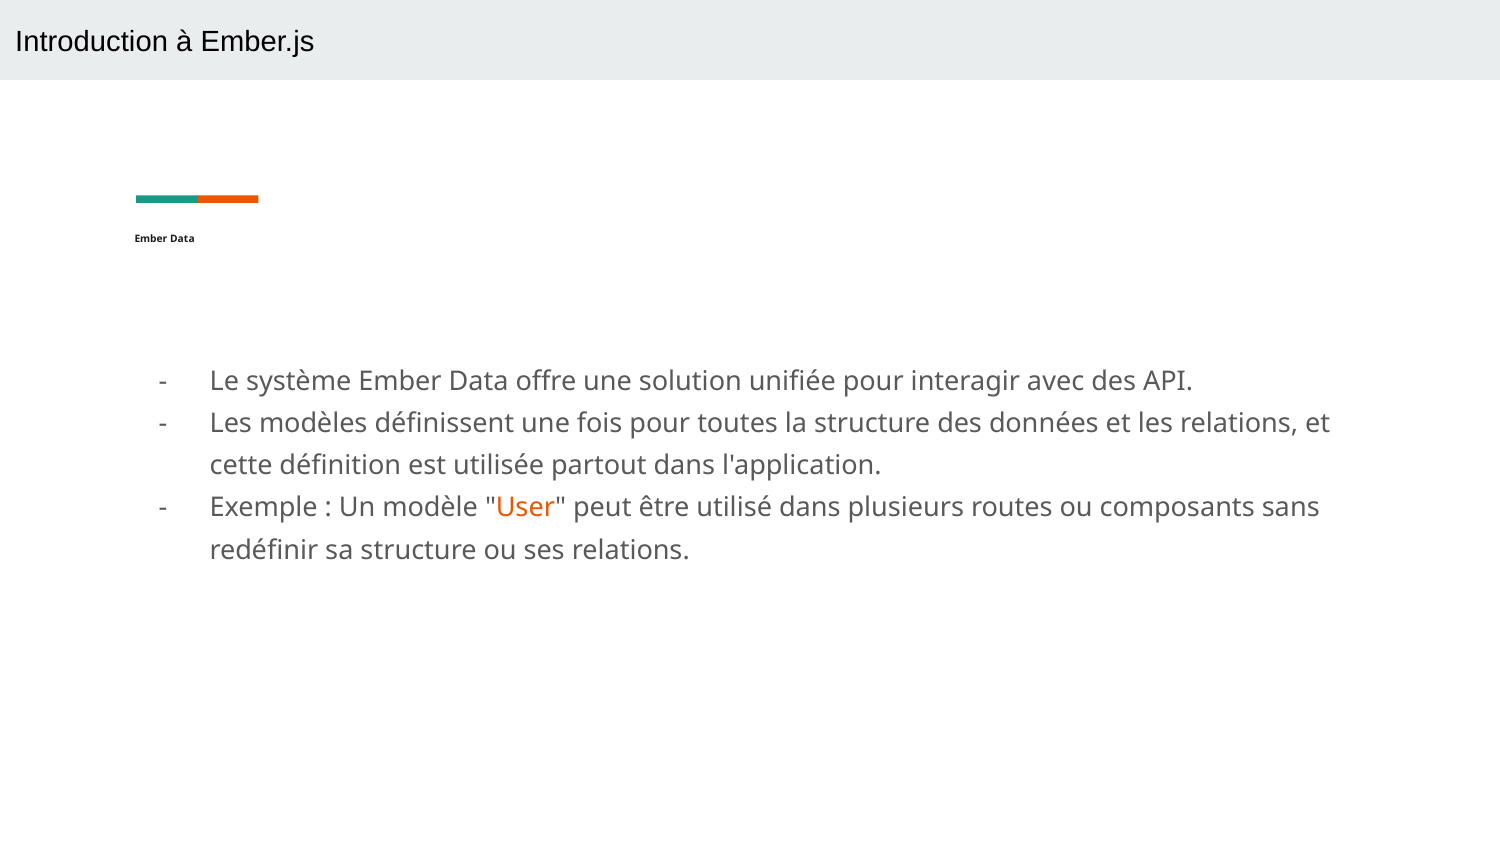

# Ember Data
Le système Ember Data offre une solution unifiée pour interagir avec des API.
Les modèles définissent une fois pour toutes la structure des données et les relations, et cette définition est utilisée partout dans l'application.
Exemple : Un modèle "User" peut être utilisé dans plusieurs routes ou composants sans redéfinir sa structure ou ses relations.